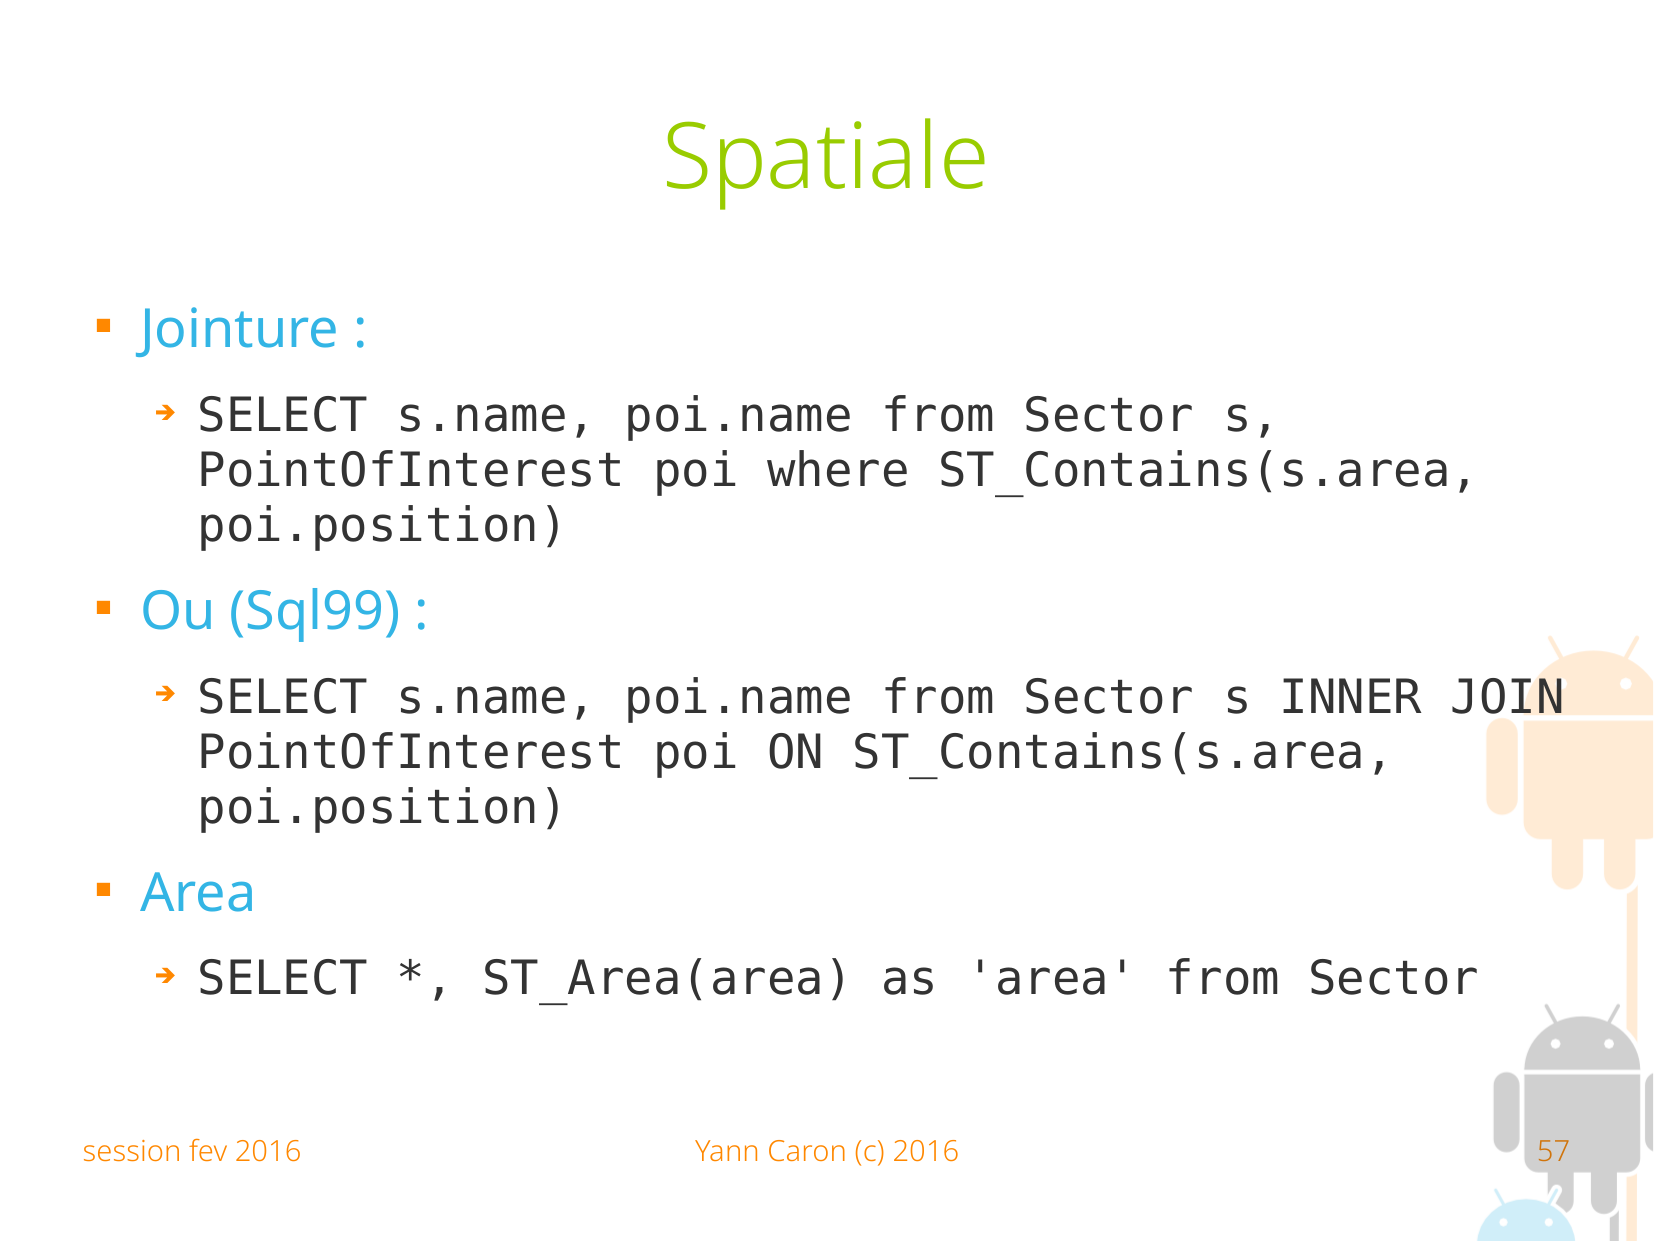

# Spatiale
Jointure :
SELECT s.name, poi.name from Sector s, PointOfInterest poi where ST_Contains(s.area, poi.position)
Ou (Sql99) :
SELECT s.name, poi.name from Sector s INNER JOIN PointOfInterest poi ON ST_Contains(s.area, poi.position)
Area
SELECT *, ST_Area(area) as 'area' from Sector
session fev 2016
Yann Caron (c) 2016
57